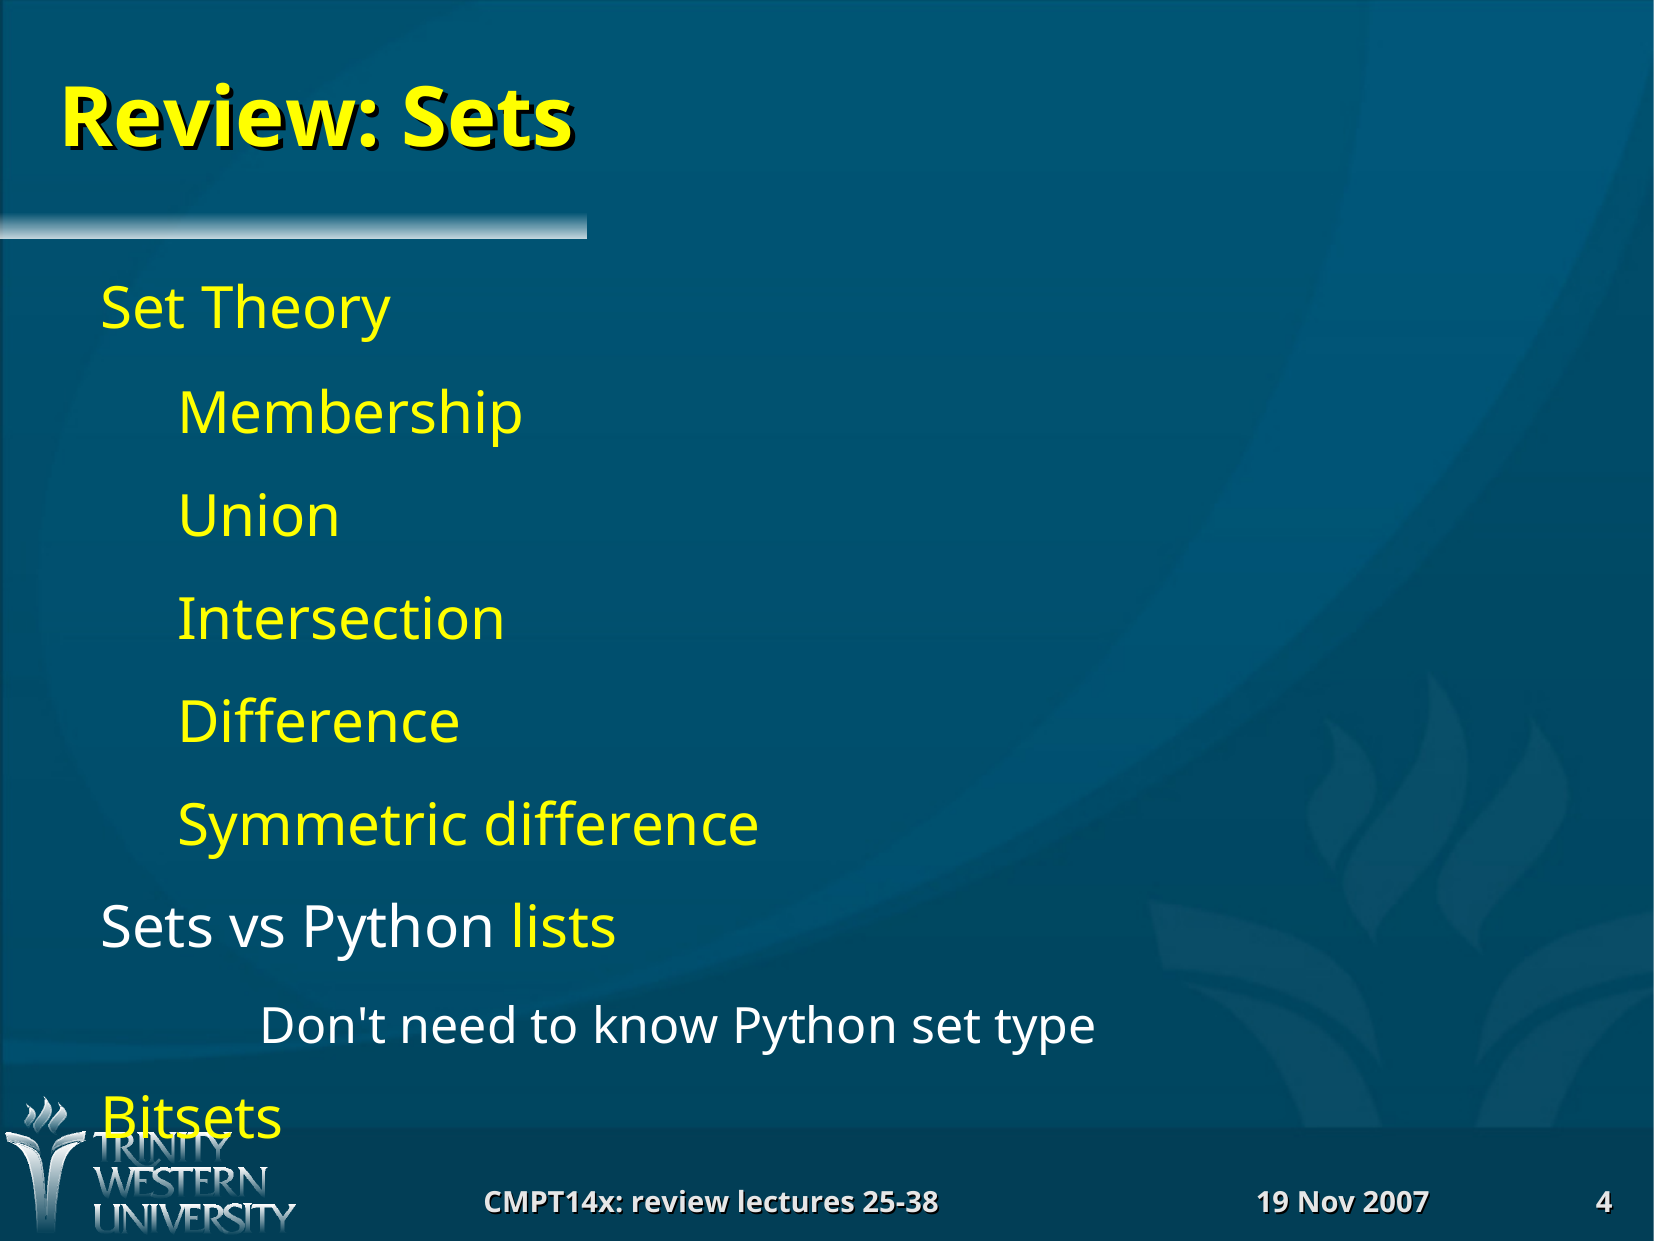

# Review: Sets
Set Theory
Membership
Union
Intersection
Difference
Symmetric difference
Sets vs Python lists
Don't need to know Python set type
Bitsets
CMPT14x: review lectures 25-38
19 Nov 2007
4